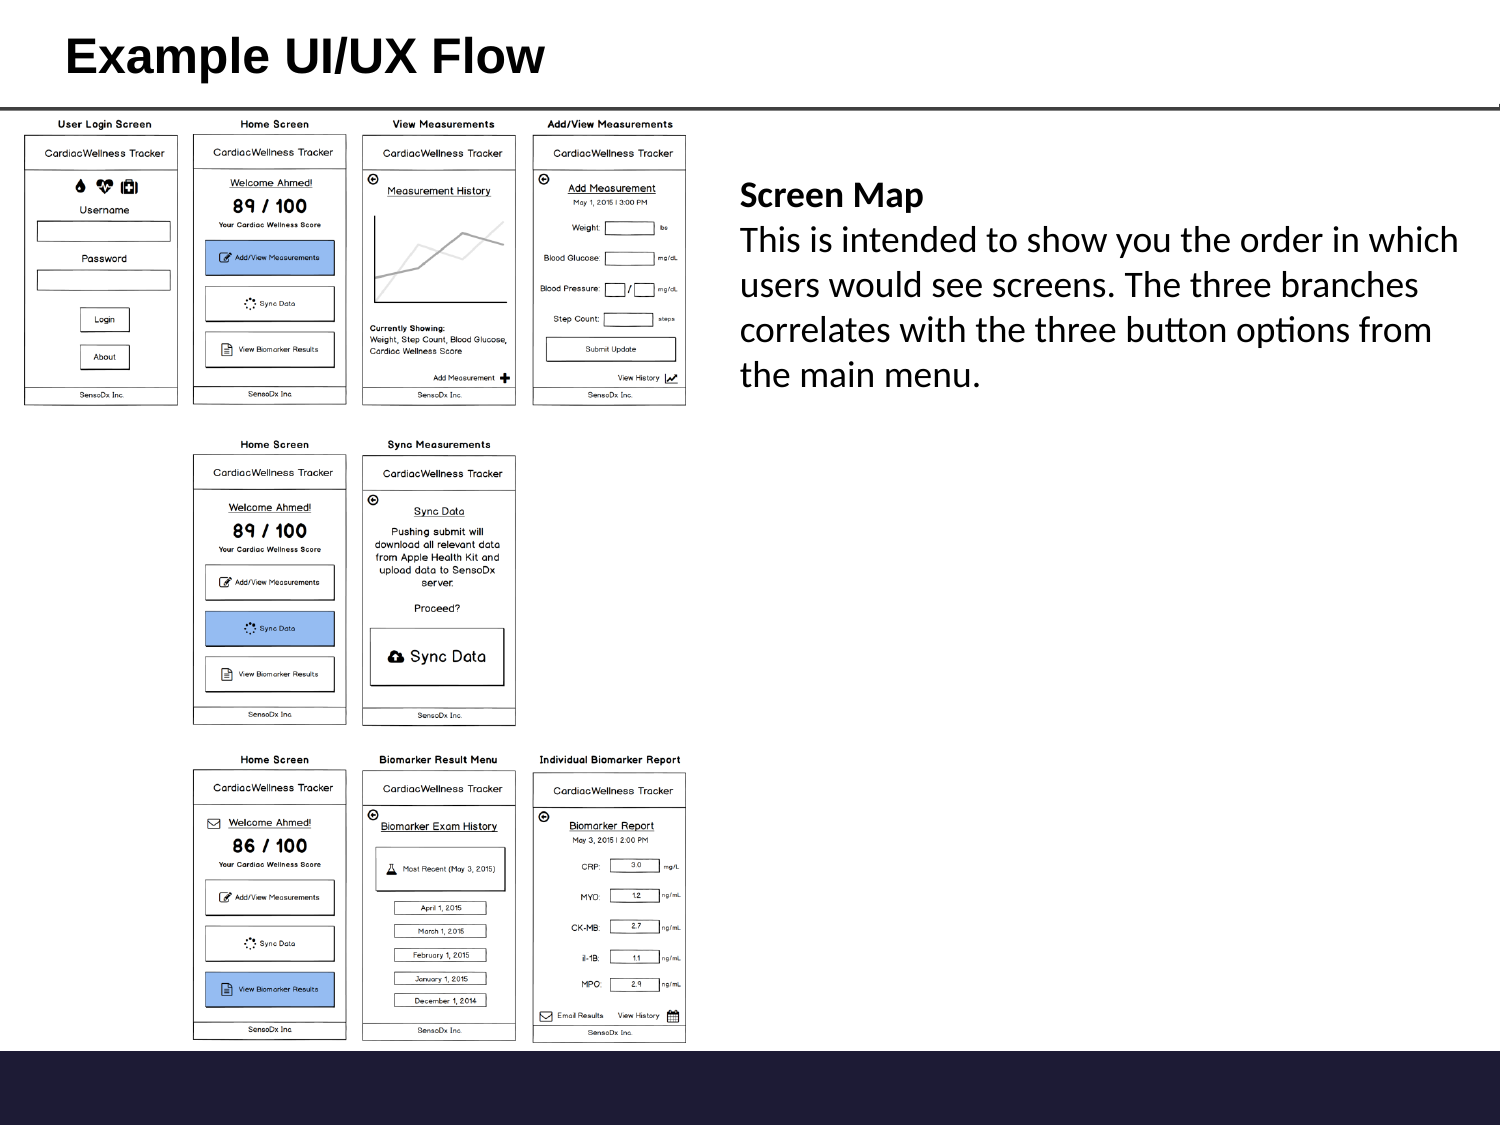

Example UI/UX Flow
Screen Map
This is intended to show you the order in which users would see screens. The three branches correlates with the three button options from the main menu.